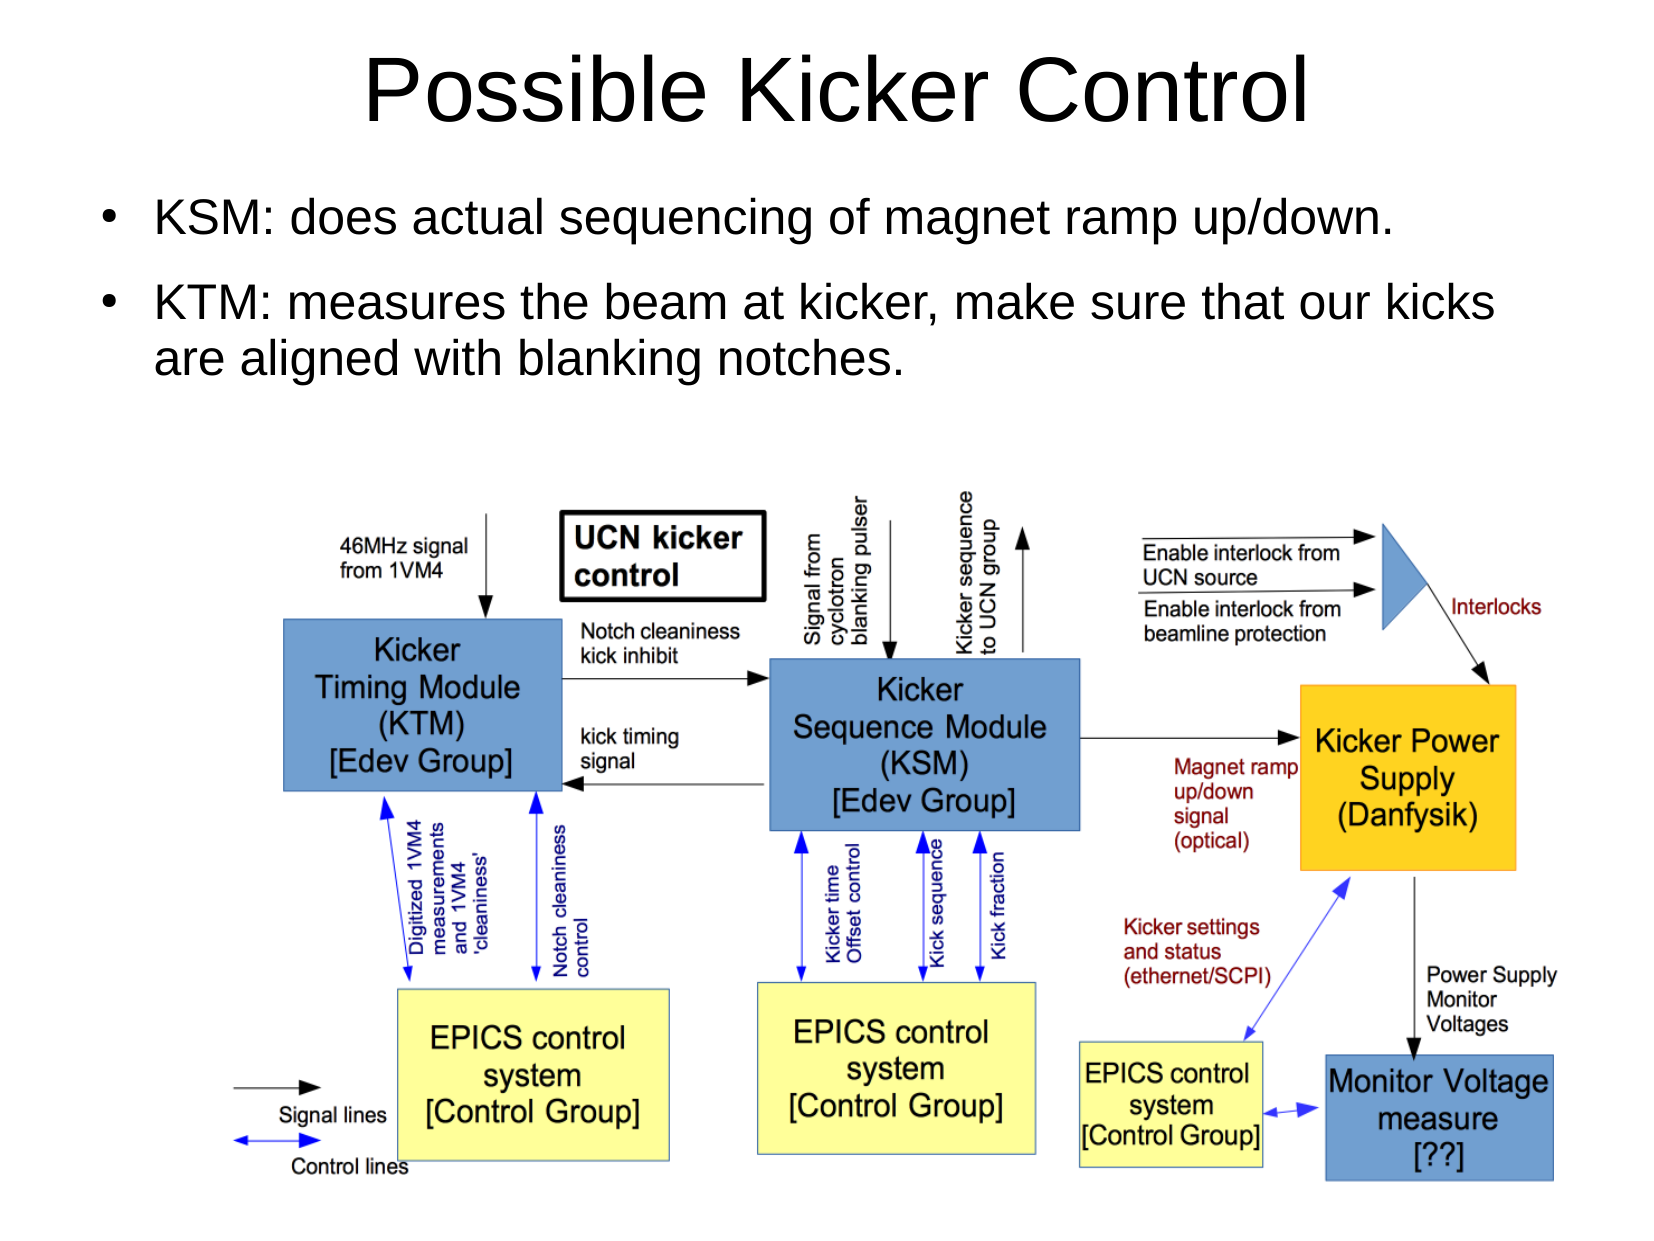

# Possible Kicker Control
KSM: does actual sequencing of magnet ramp up/down.
KTM: measures the beam at kicker, make sure that our kicks are aligned with blanking notches.